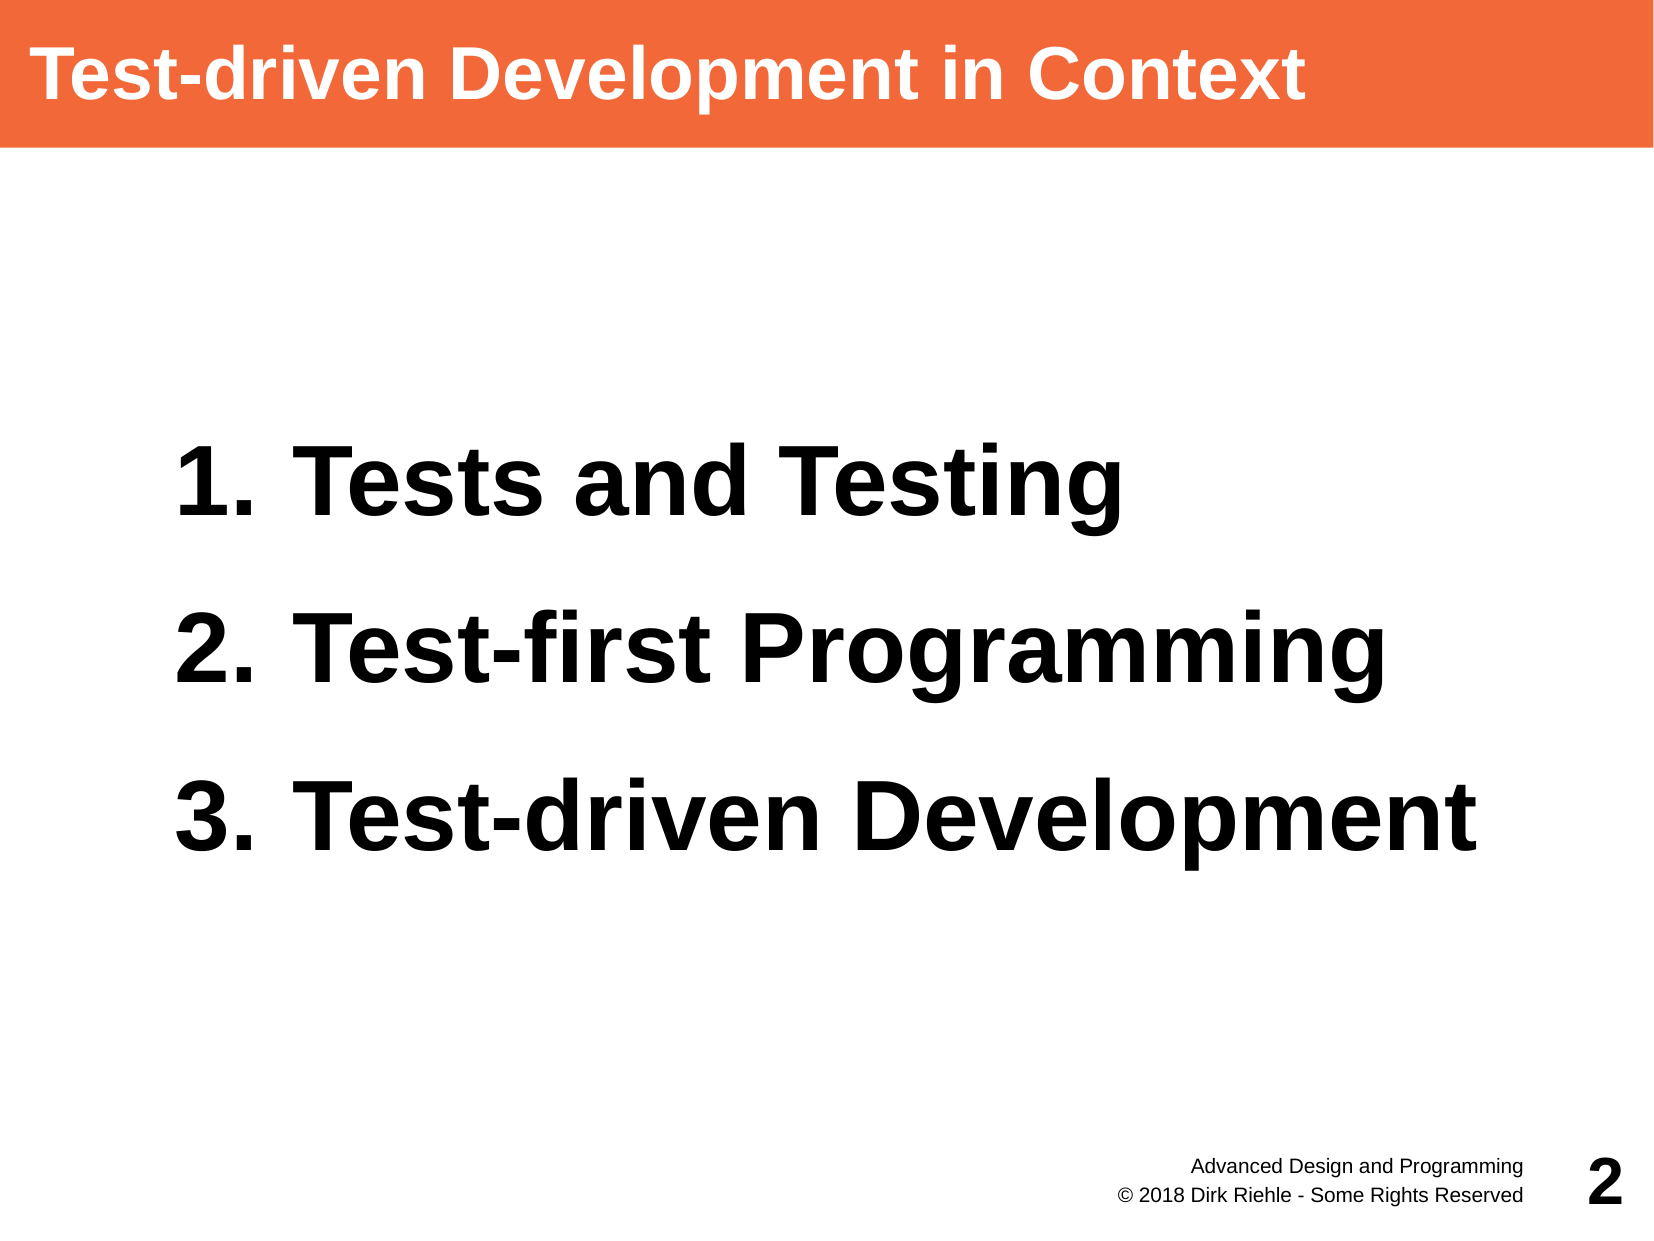

# Test-driven Development in Context
Tests and Testing
Test-first Programming
Test-driven Development
Advanced Design and Programming
2
© 2018 Dirk Riehle - Some Rights Reserved